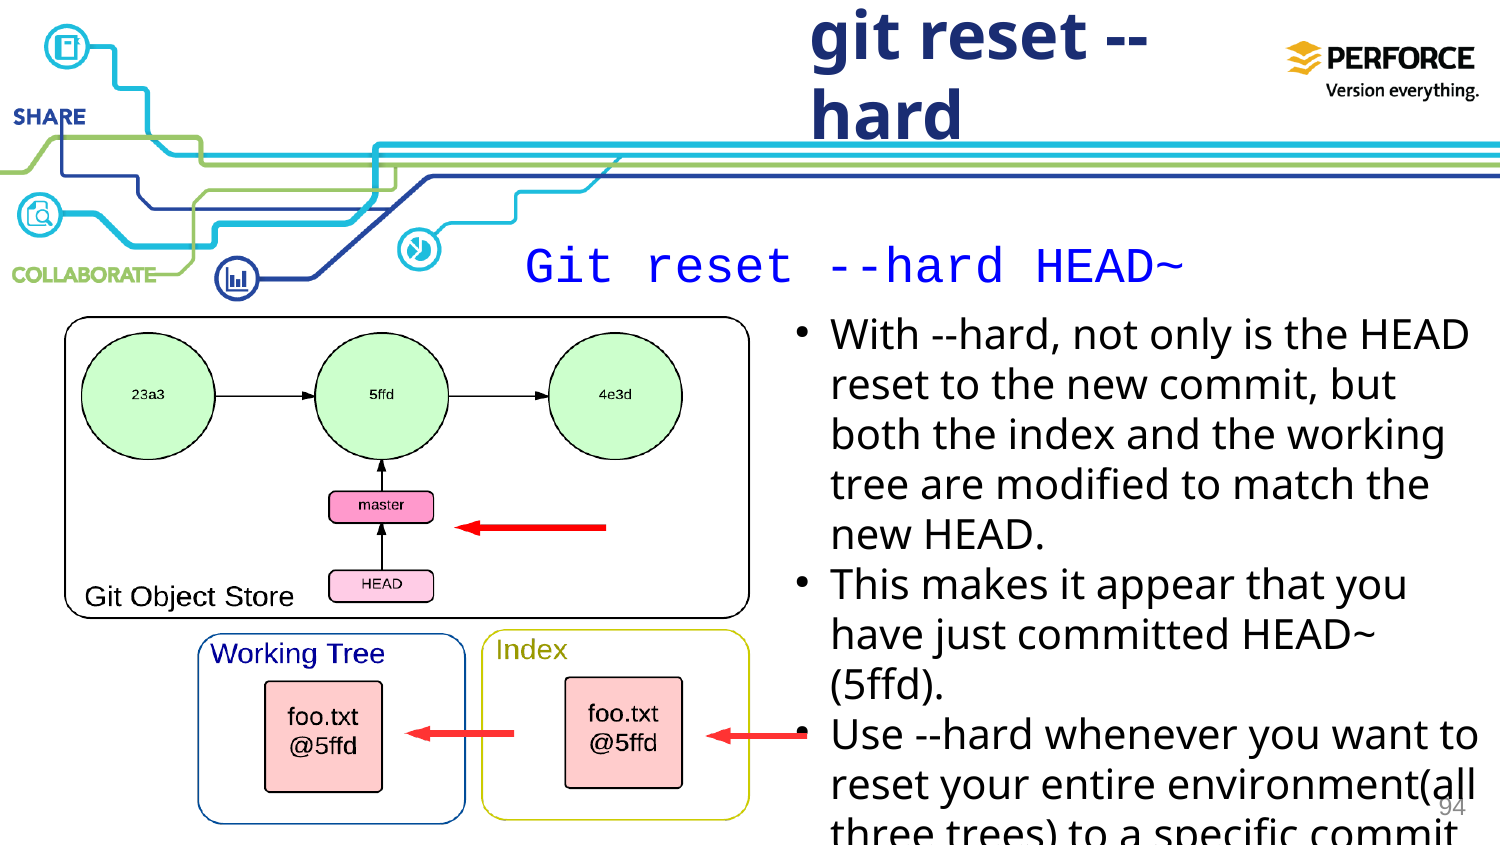

# git reset --hard
Git reset --hard HEAD~
With --hard, not only is the HEAD reset to the new commit, but both the index and the working tree are modified to match the new HEAD.
This makes it appear that you have just committed HEAD~ (5ffd).
Use --hard whenever you want to reset your entire environment(all three trees) to a specific commit